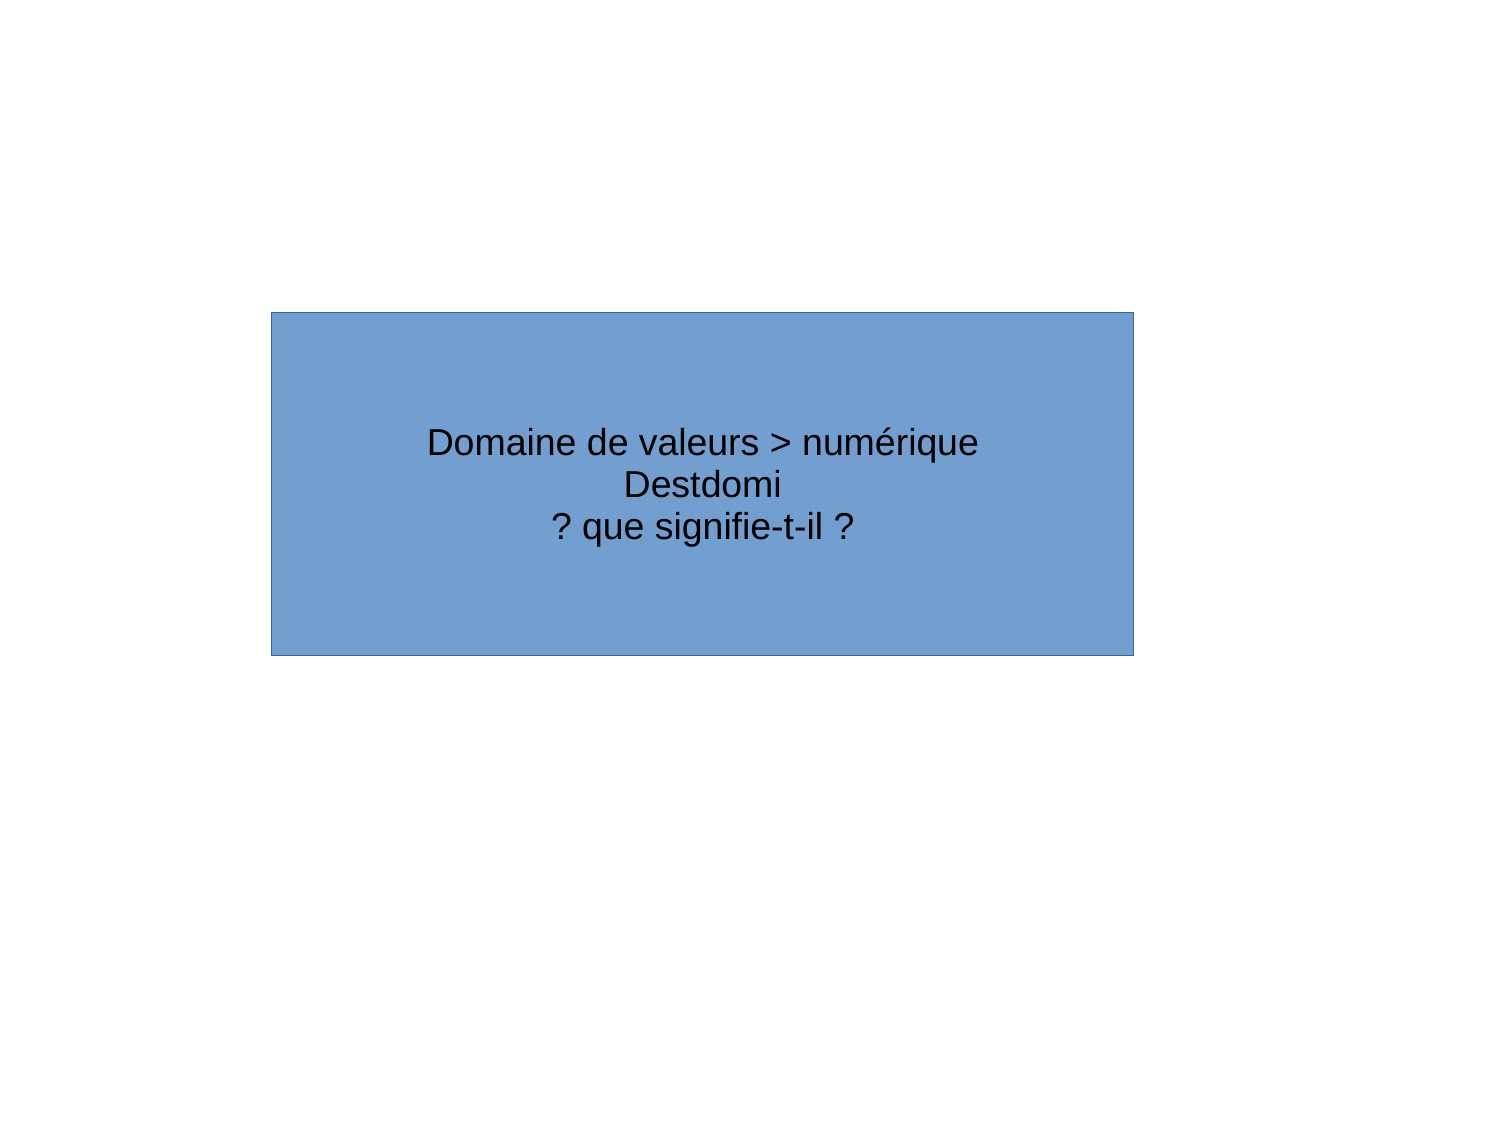

Domaine de valeurs > numérique
Destdomi
? que signifie-t-il ?